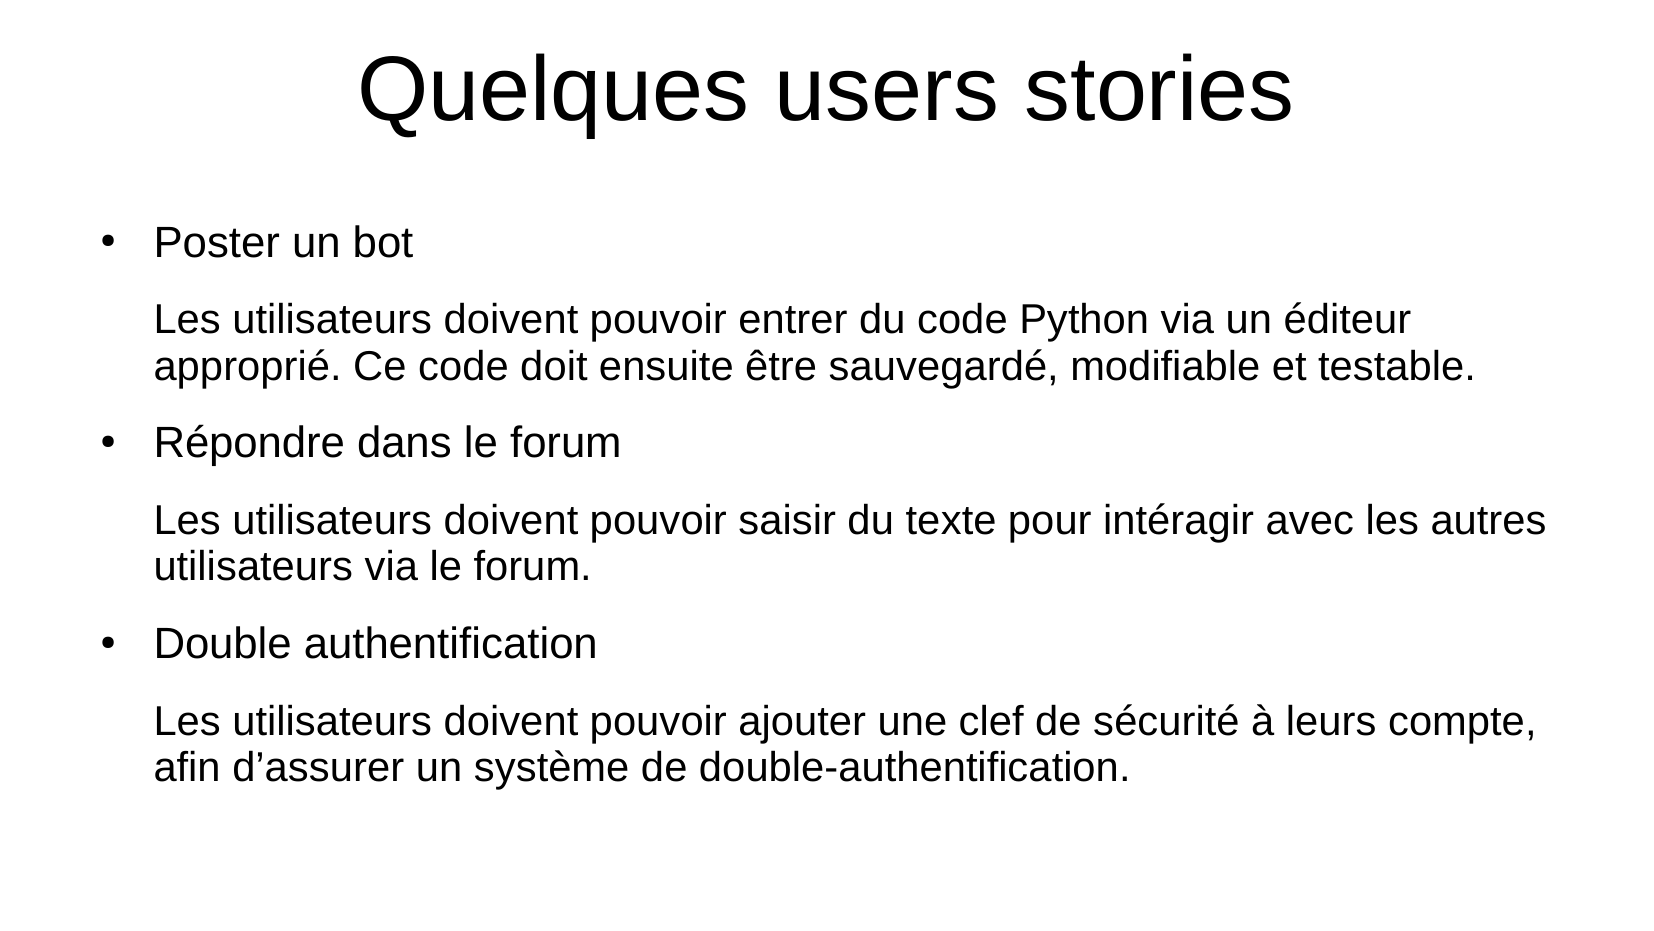

# Quelques users stories
Poster un bot
Les utilisateurs doivent pouvoir entrer du code Python via un éditeur approprié. Ce code doit ensuite être sauvegardé, modifiable et testable.
Répondre dans le forum
Les utilisateurs doivent pouvoir saisir du texte pour intéragir avec les autres utilisateurs via le forum.
Double authentification
Les utilisateurs doivent pouvoir ajouter une clef de sécurité à leurs compte, afin d’assurer un système de double-authentification.